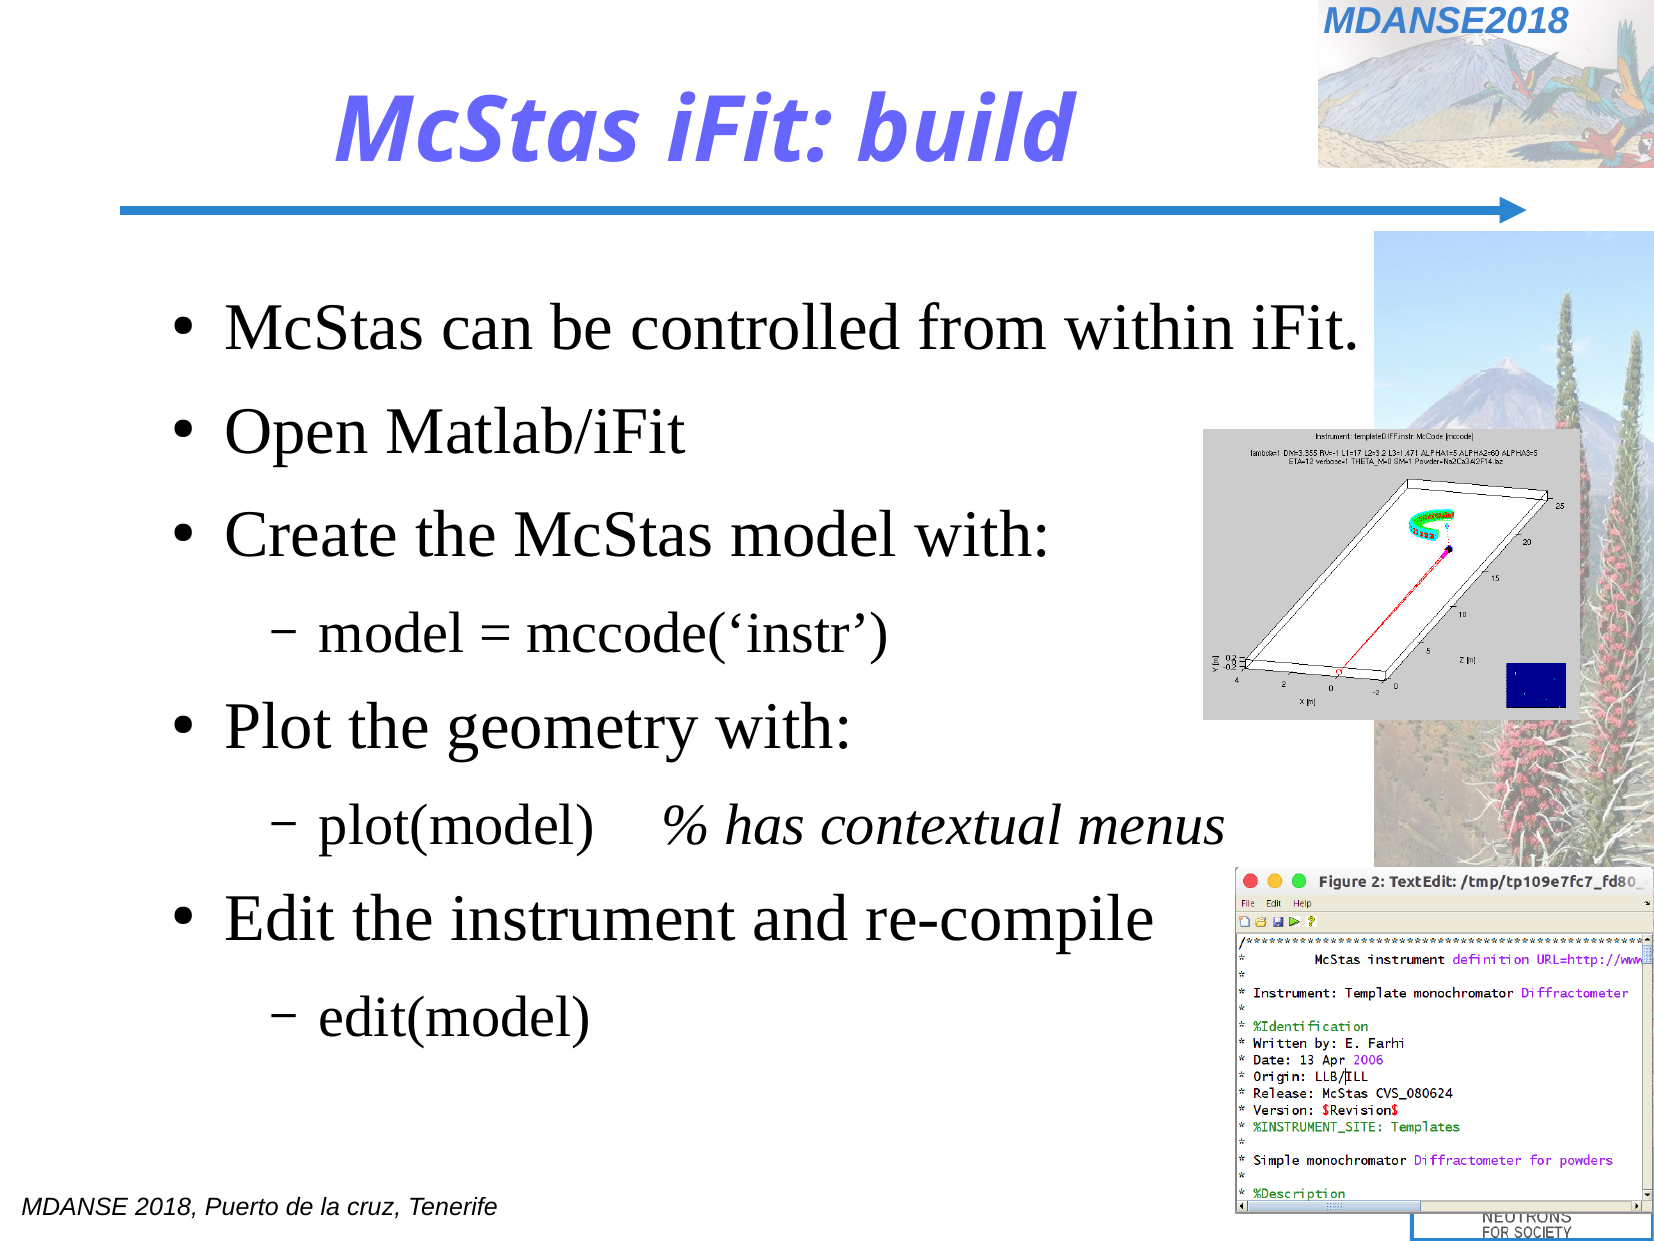

# McStas iFit: build
McStas can be controlled from within iFit.
Open Matlab/iFit
Create the McStas model with:
model = mccode(‘instr’)
Plot the geometry with:
plot(model)	% has contextual menus
Edit the instrument and re-compile
edit(model)